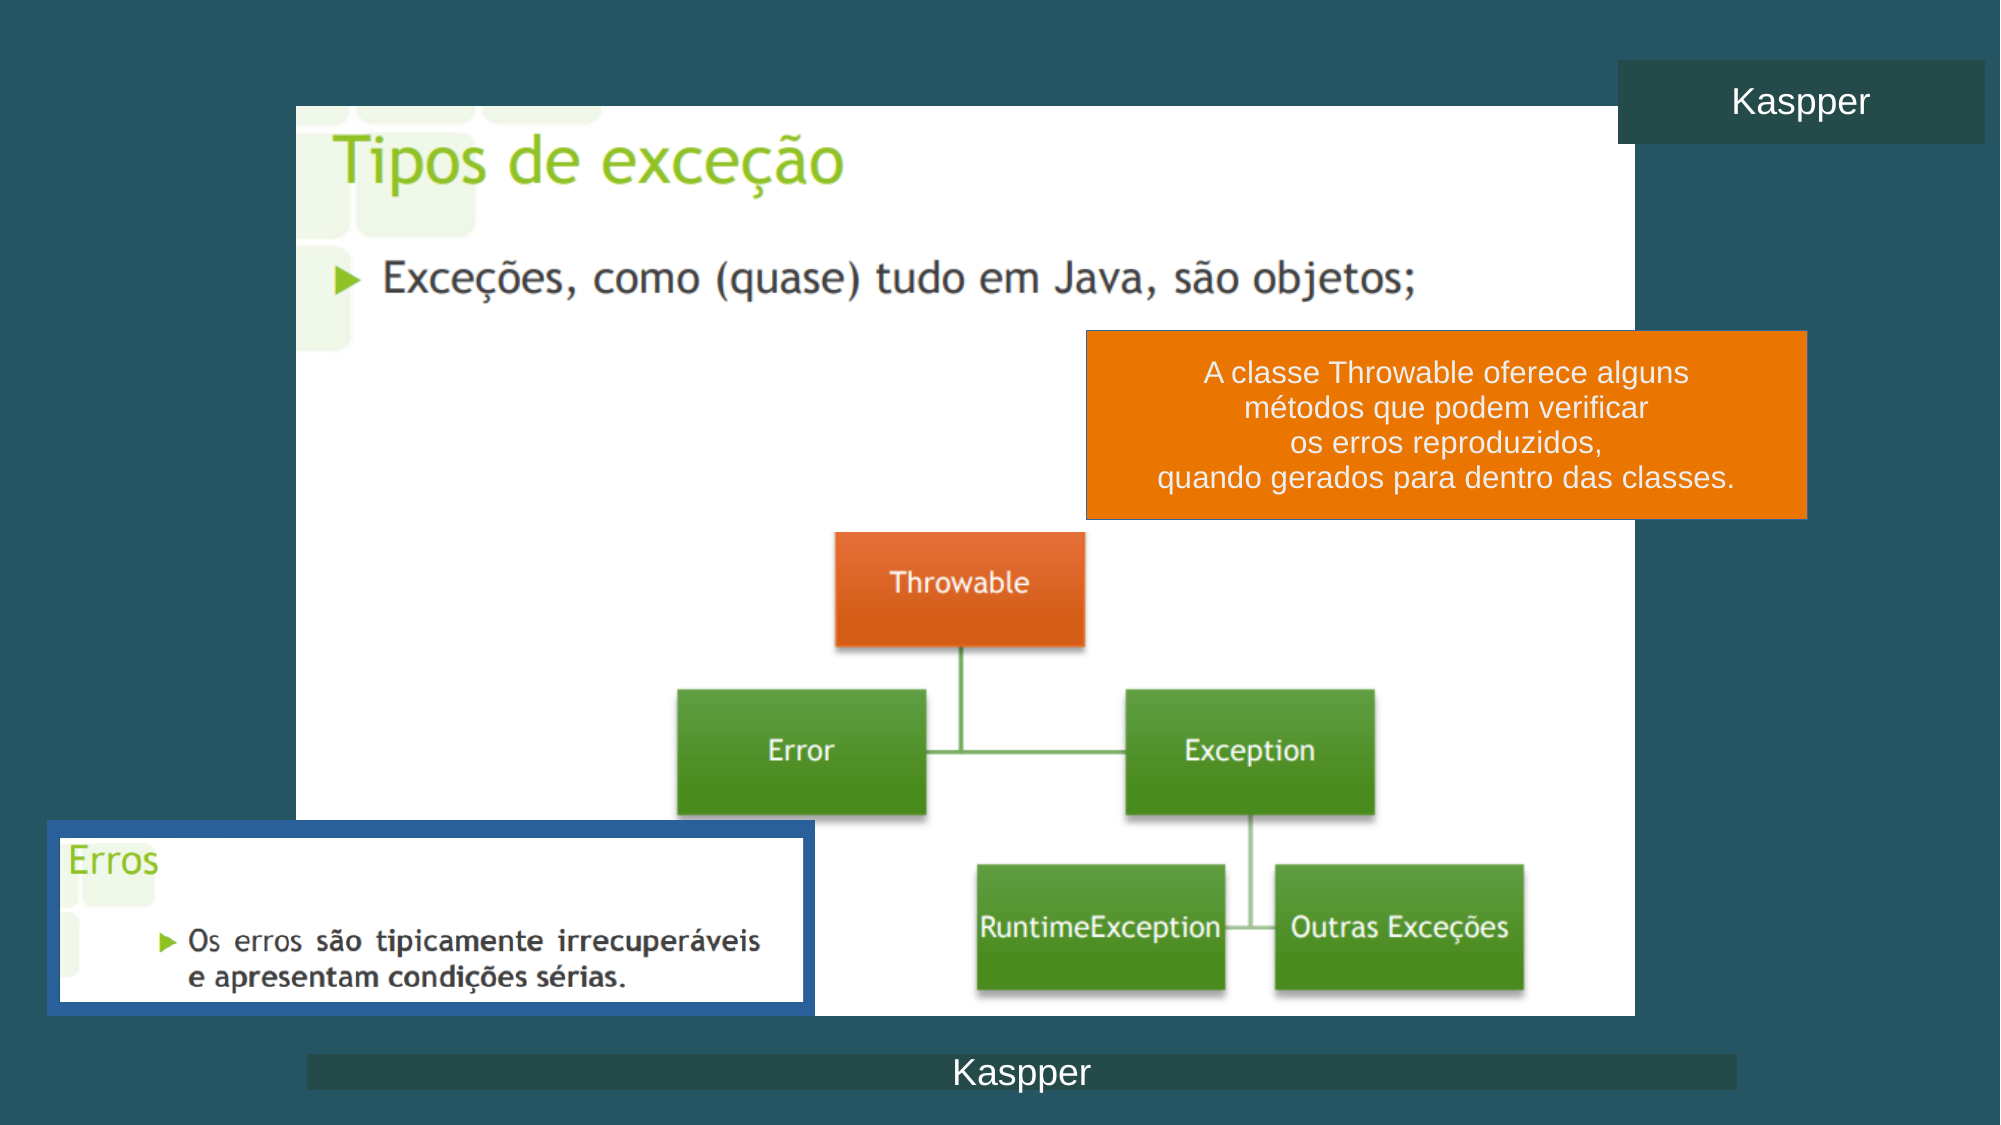

Kaspper
A classe Throwable oferece alguns
métodos que podem verificar
os erros reproduzidos,
quando gerados para dentro das classes.
Kaspper